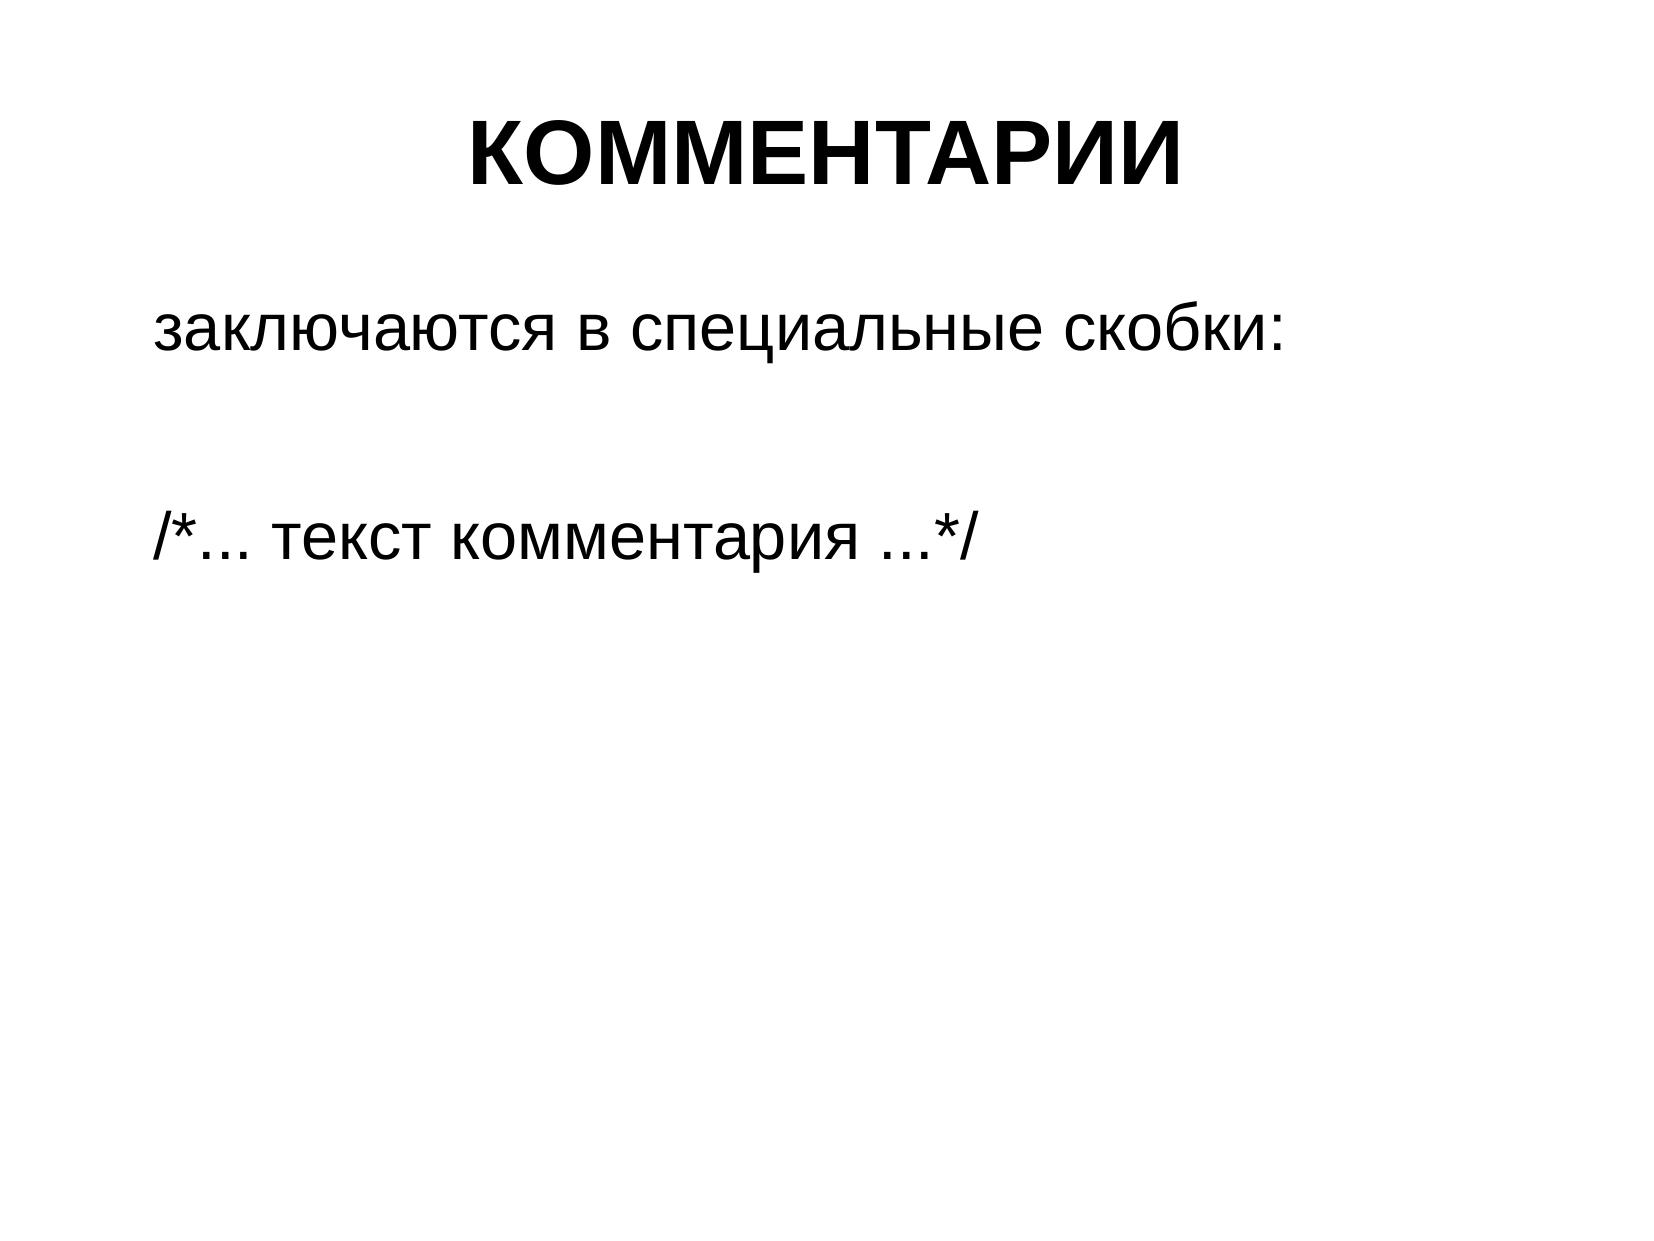

# КОММЕНТАРИИ
заключаются в специальные скобки:
/*... текст комментария ...*/